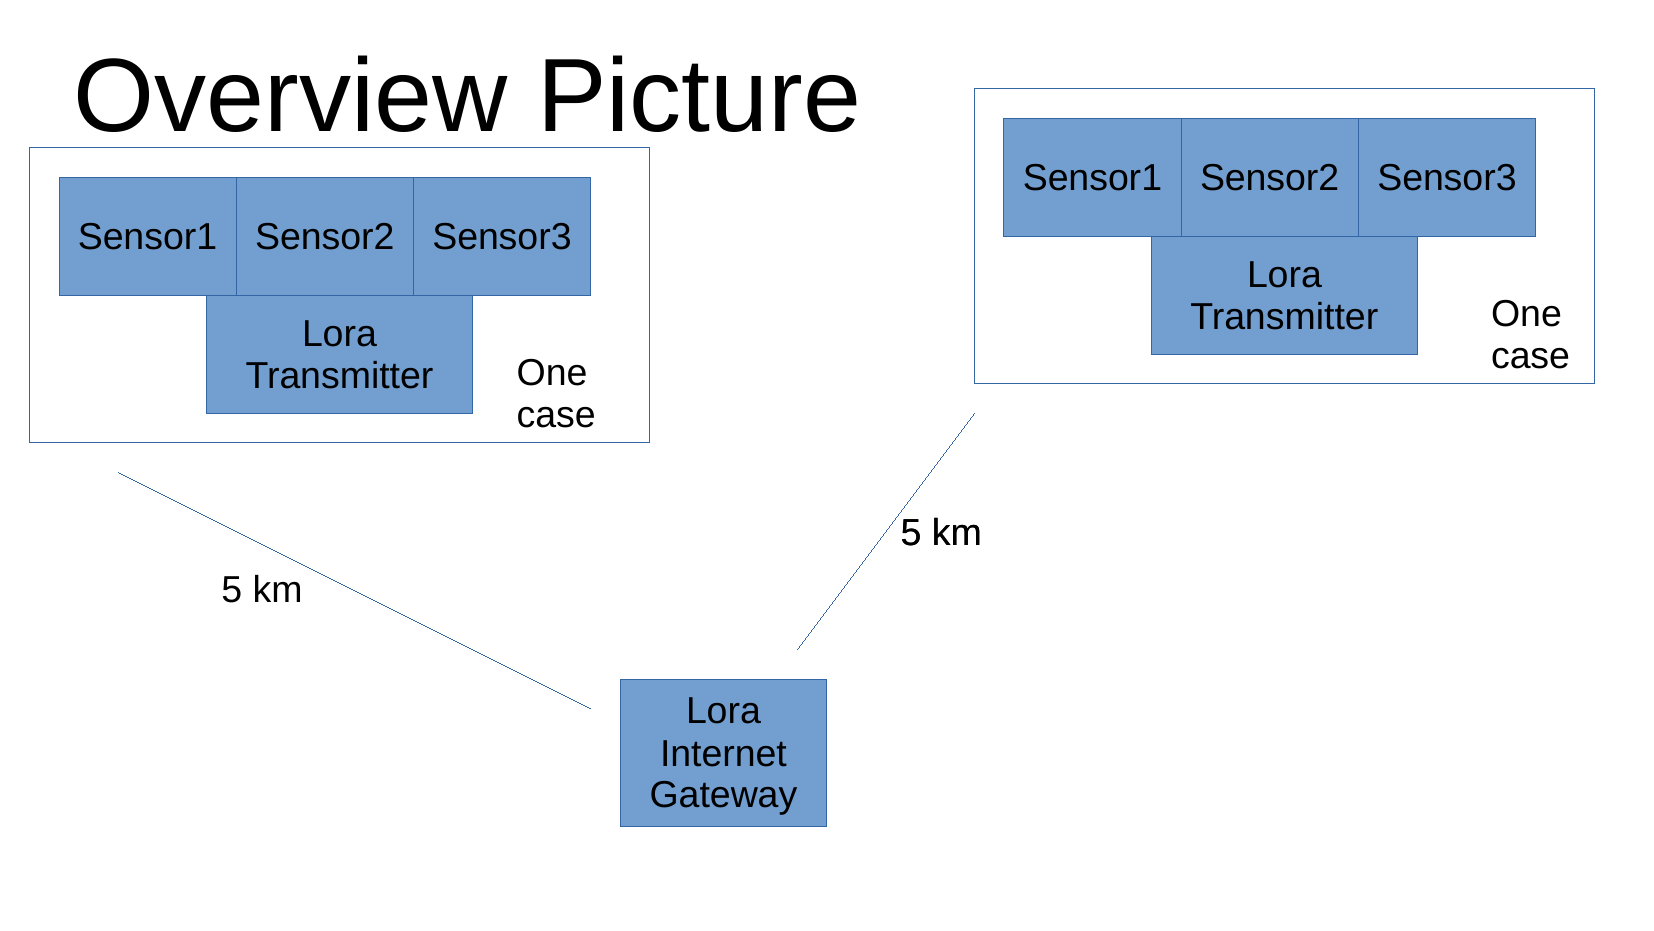

Overview Picture
Sensor1
Sensor1
Sensor2
Sensor2
Sensor3
Sensor3
Sensor1
Sensor2
Sensor3
Lora Transmitter
Lora Transmitter
One case
Lora Transmitter
One case
5 km
5 km
5 km
Lora Internet Gateway